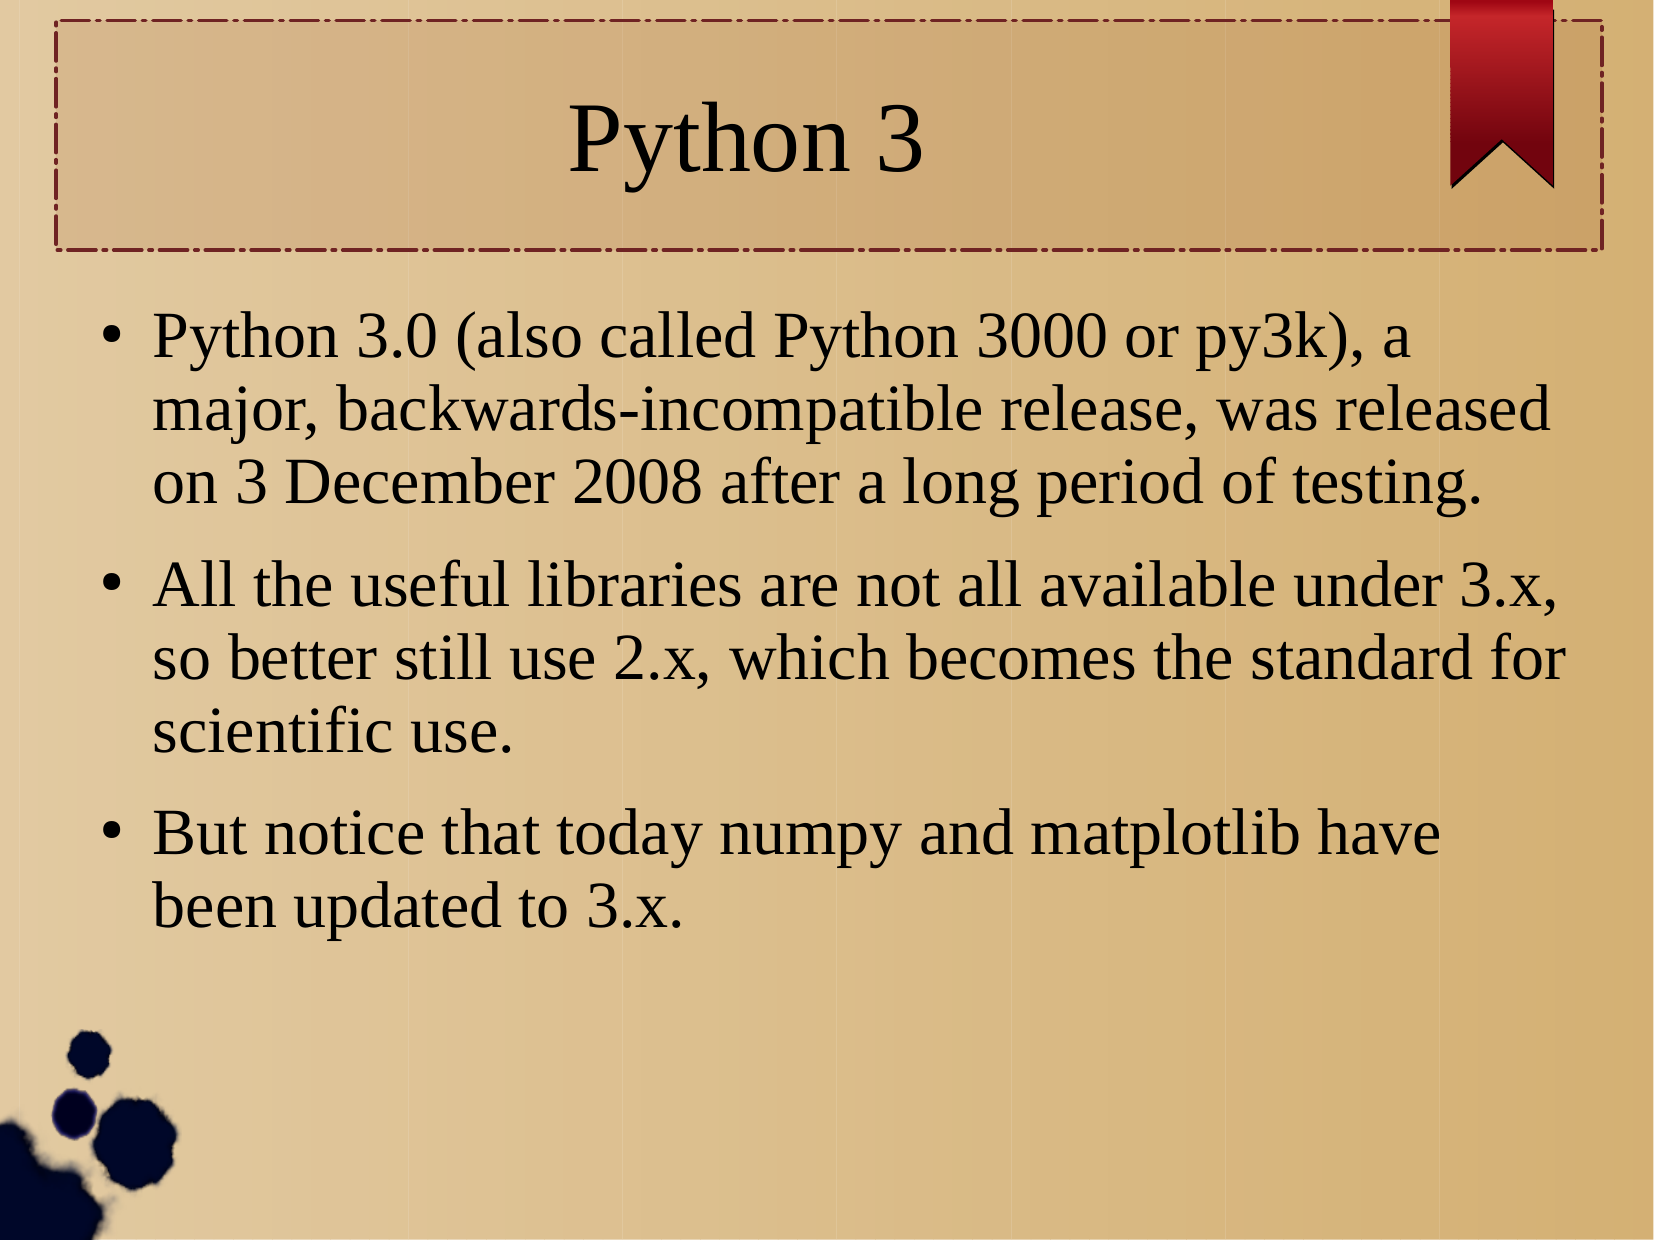

# Python 3
Python 3.0 (also called Python 3000 or py3k), a major, backwards-incompatible release, was released on 3 December 2008 after a long period of testing.
All the useful libraries are not all available under 3.x, so better still use 2.x, which becomes the standard for scientific use.
But notice that today numpy and matplotlib have been updated to 3.x.